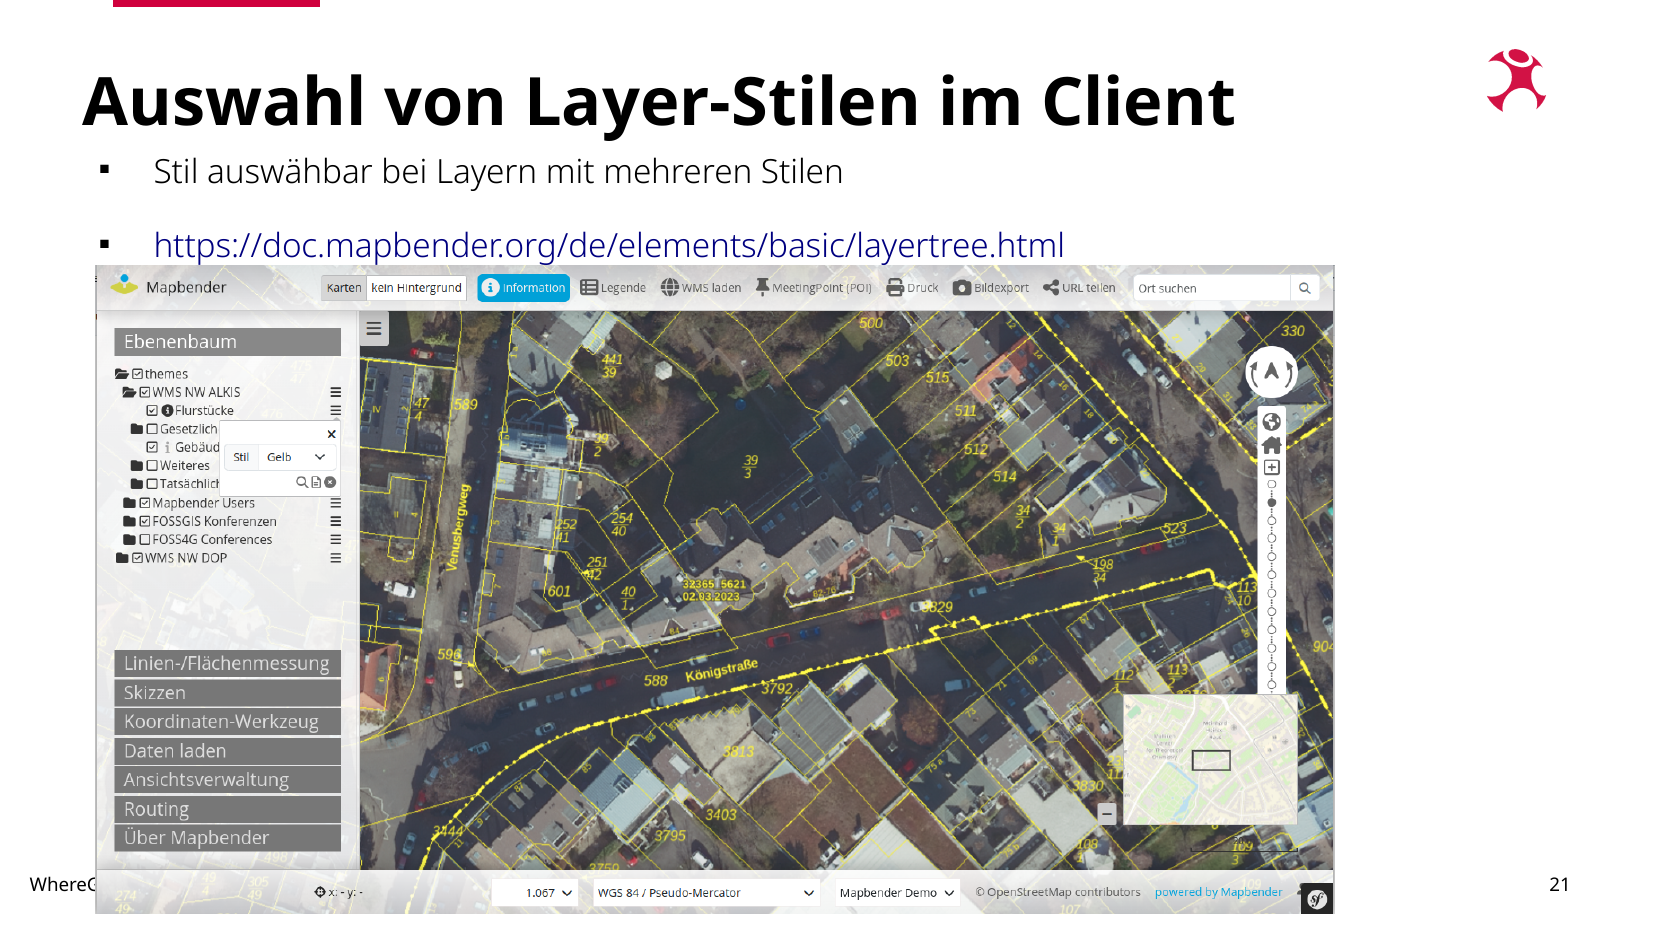

# Auswahl von Layer-Stilen im Client
Stil auswähbar bei Layern mit mehreren Stilen
https://doc.mapbender.org/de/elements/basic/layertree.html
WhereGroup GmbH
Mapbender - Neuigkeiten aus dem Projekt FOSSGIS 2025 | Astrid Emde
21